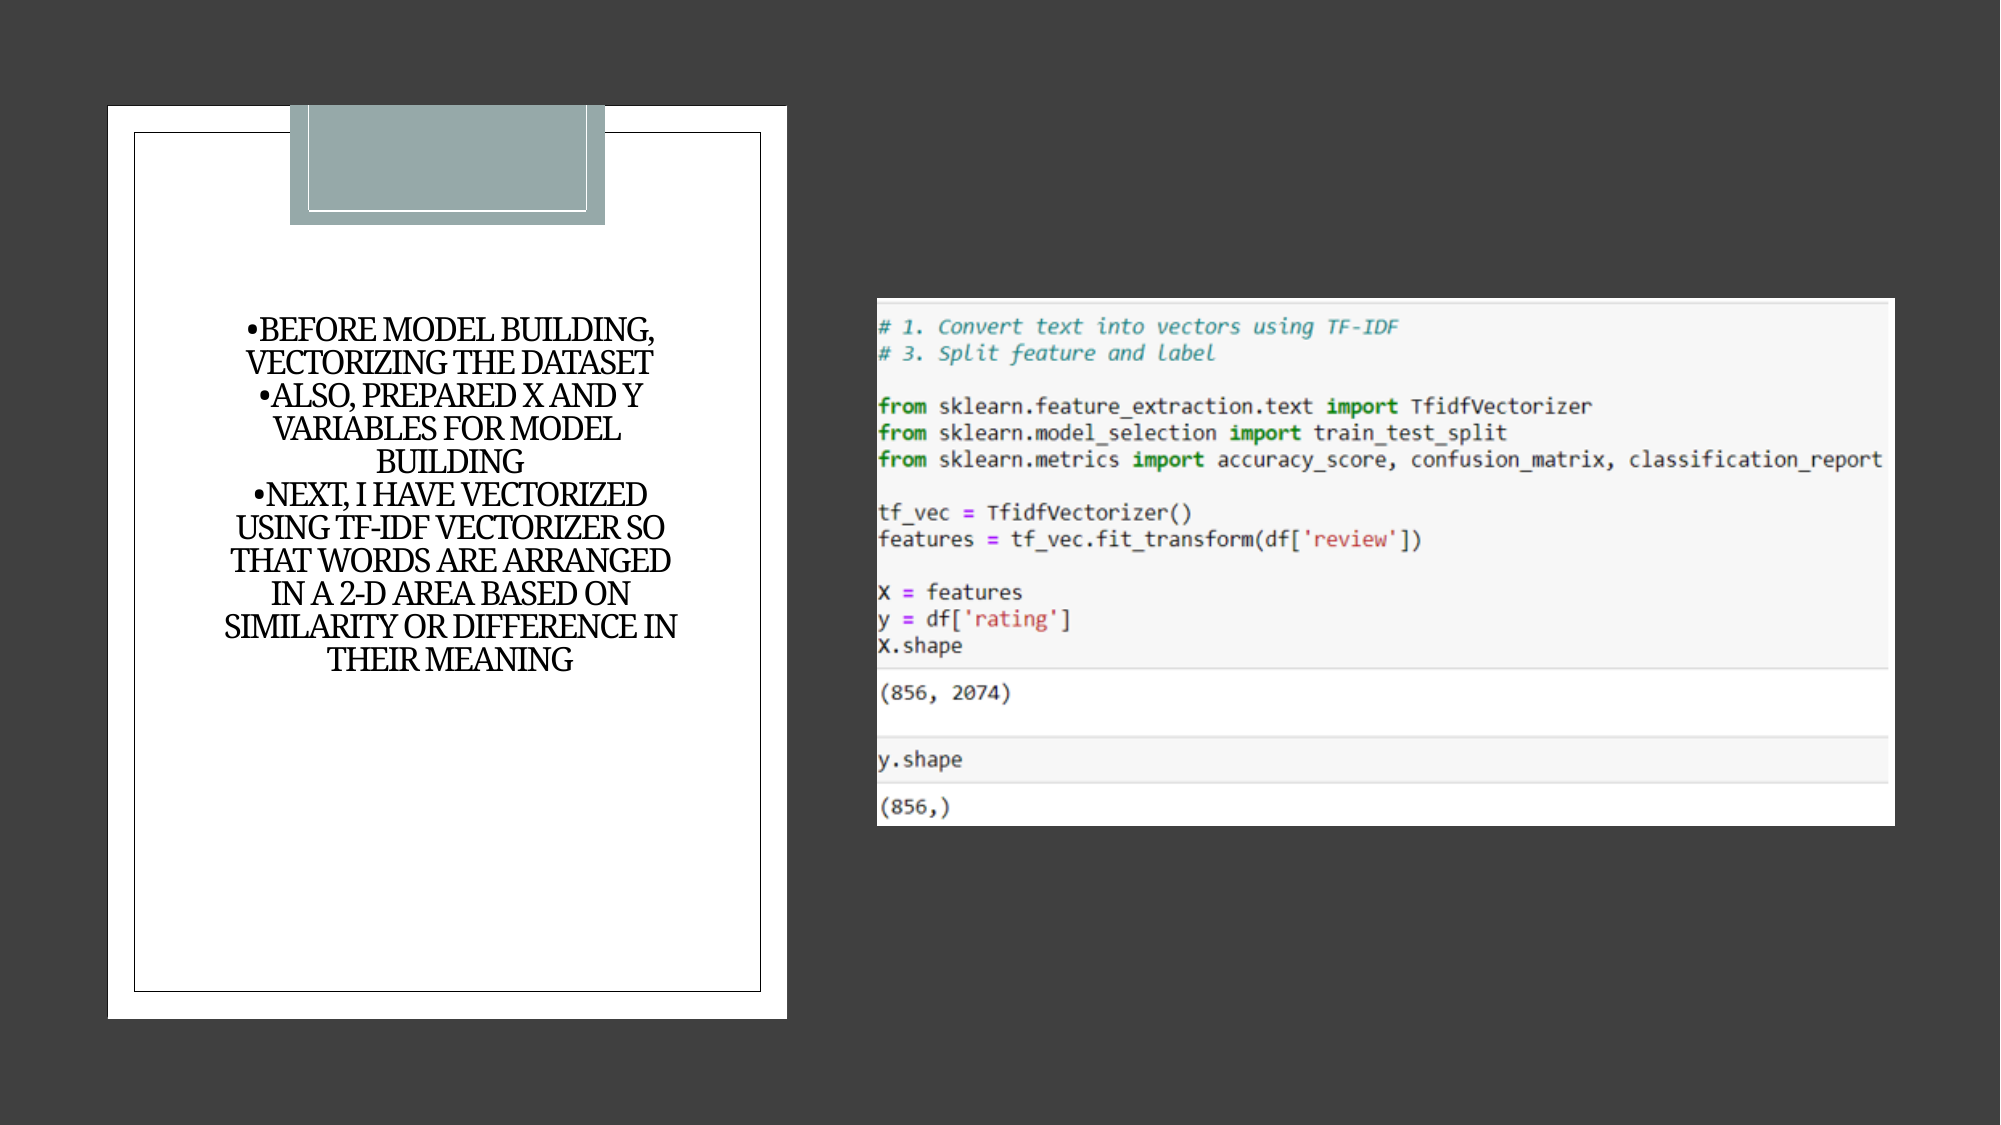

# •Before Model Building, Vectorizing the dataset
•Also, prepared X and y variables for model  building
•Next, I have vectorized using tf-idf vectorizer so that words are arranged in a 2-d area based on similarity or difference in their meaning